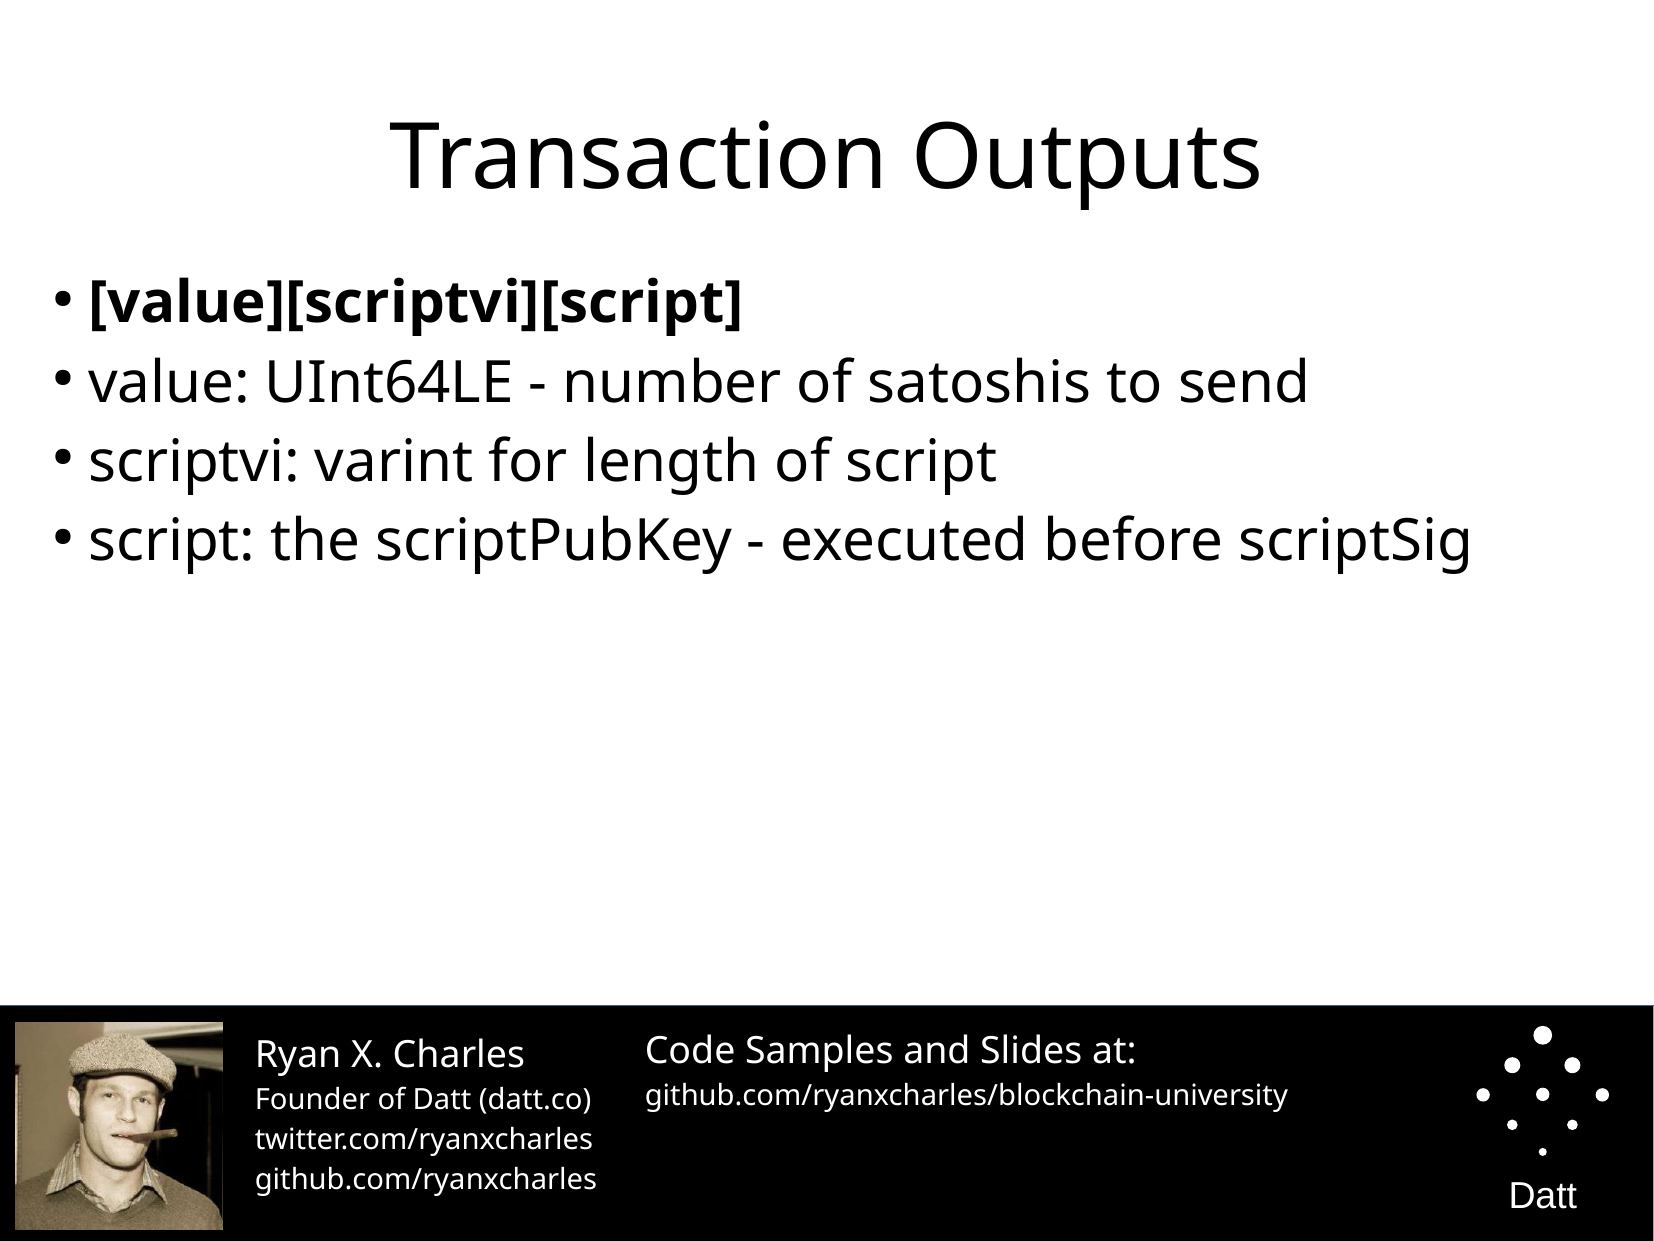

# Transaction Outputs
[value][scriptvi][script]
value: UInt64LE - number of satoshis to send
scriptvi: varint for length of script
script: the scriptPubKey - executed before scriptSig
Code Samples and Slides at:
github.com/ryanxcharles/blockchain-university
Ryan X. Charles
Founder of Datt (datt.co)
twitter.com/ryanxcharles
github.com/ryanxcharles
Datt